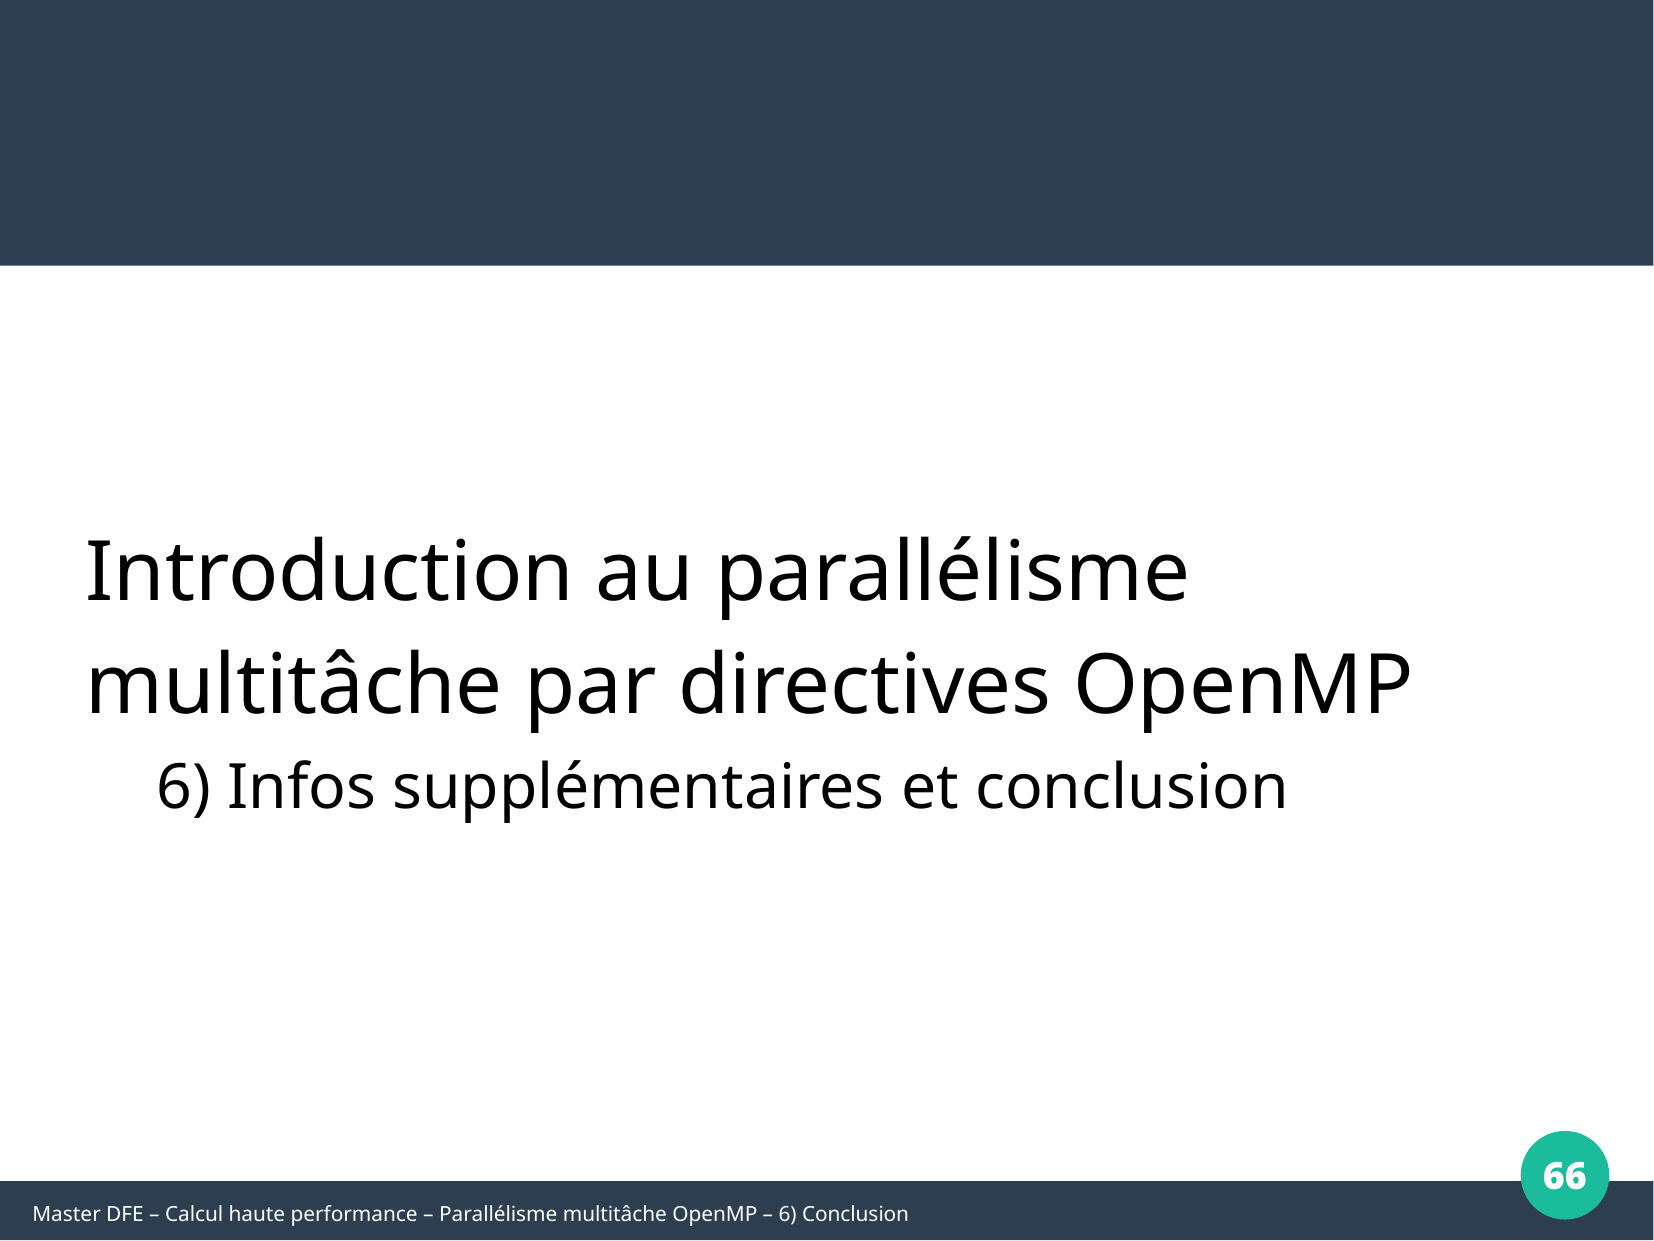

Introduction au parallélisme multitâche par directives OpenMP
6) Infos supplémentaires et conclusion
66
Master DFE – Calcul haute performance – Parallélisme multitâche OpenMP – 6) Conclusion